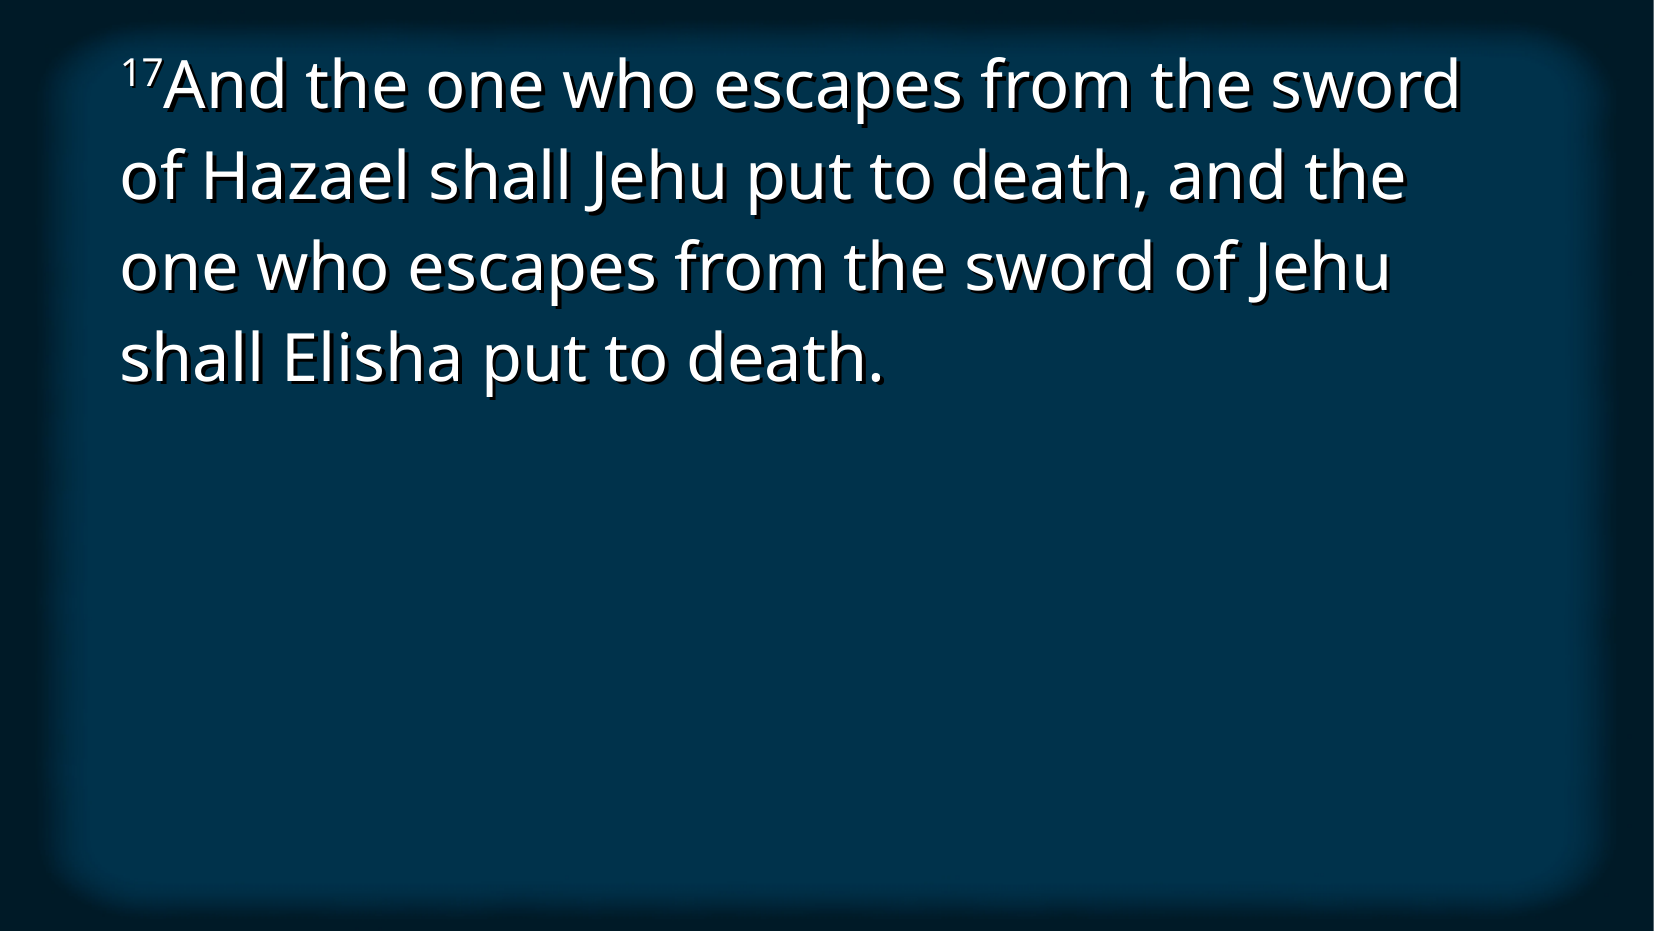

17And the one who escapes from the sword of Hazael shall Jehu put to death, and the one who escapes from the sword of Jehu shall Elisha put to death.